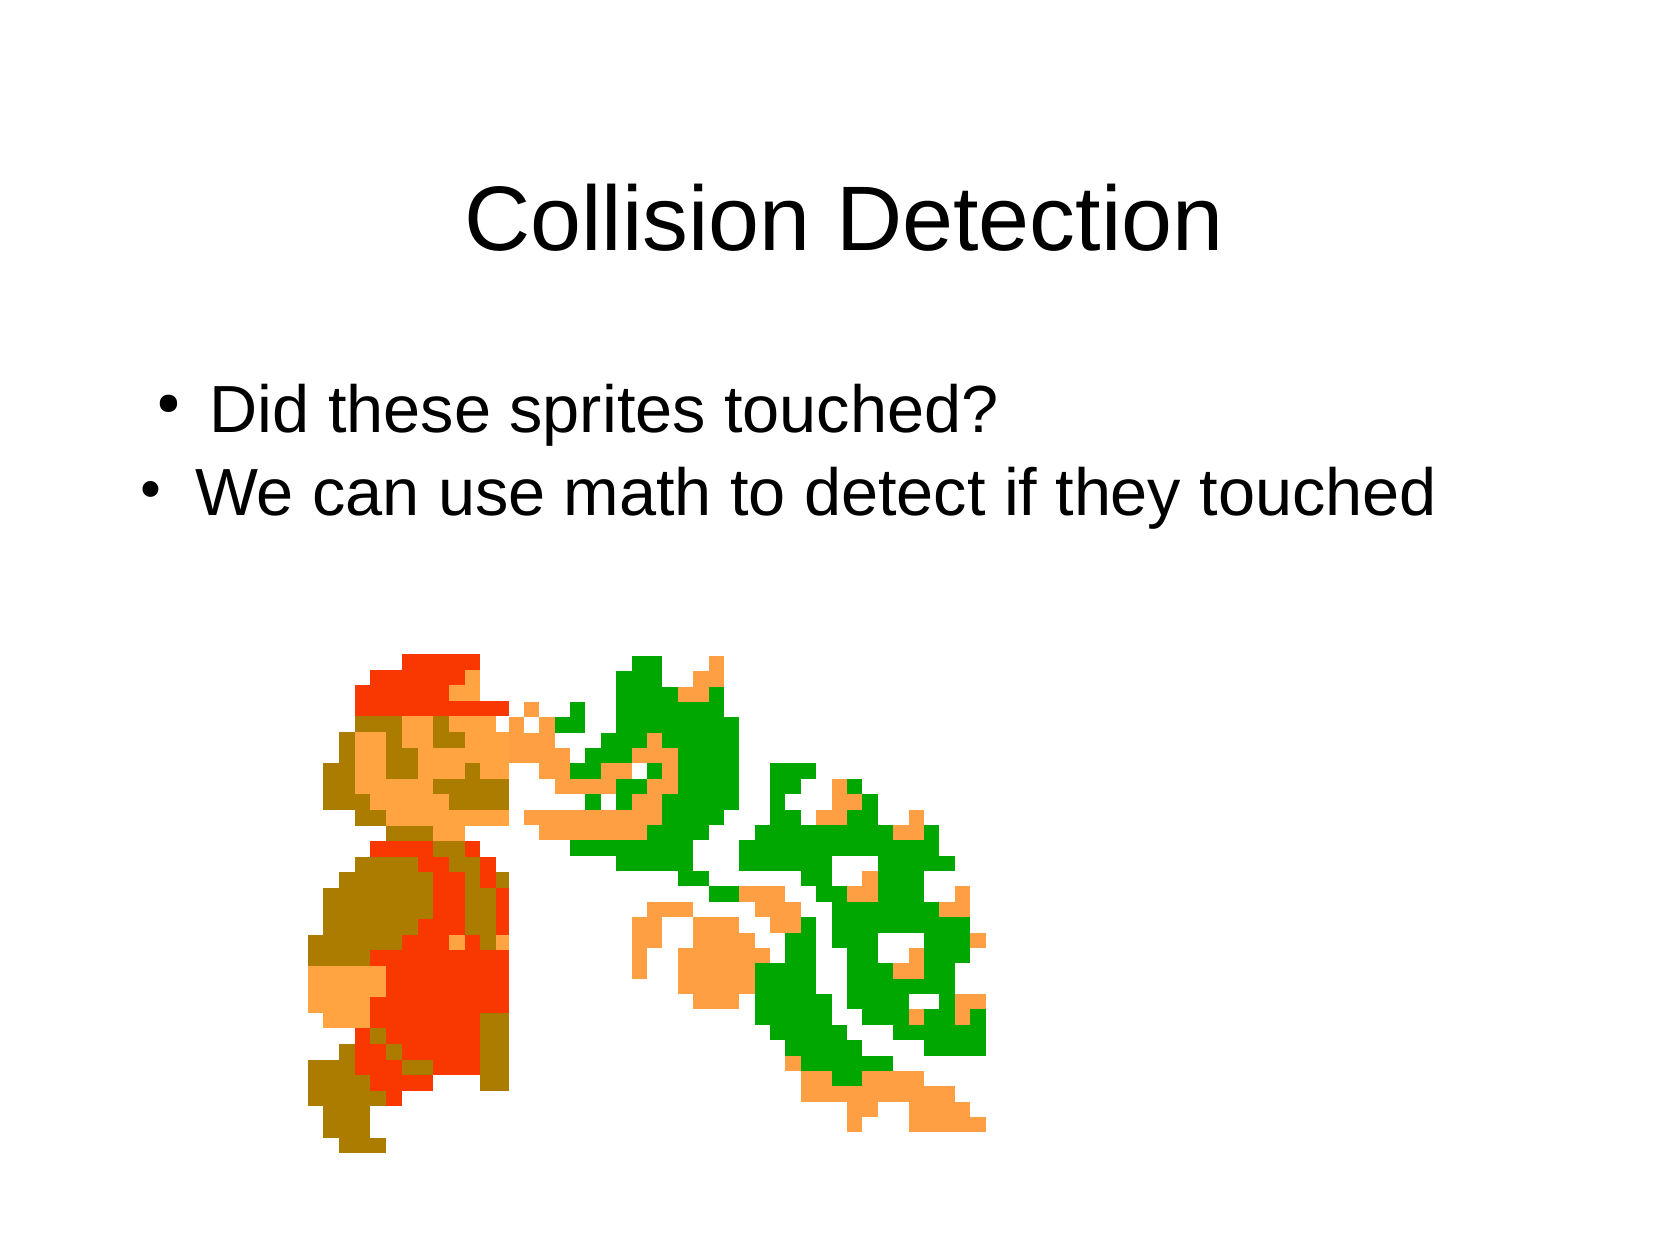

# Collision Detection
Did these sprites touched?
We can use math to detect if they touched